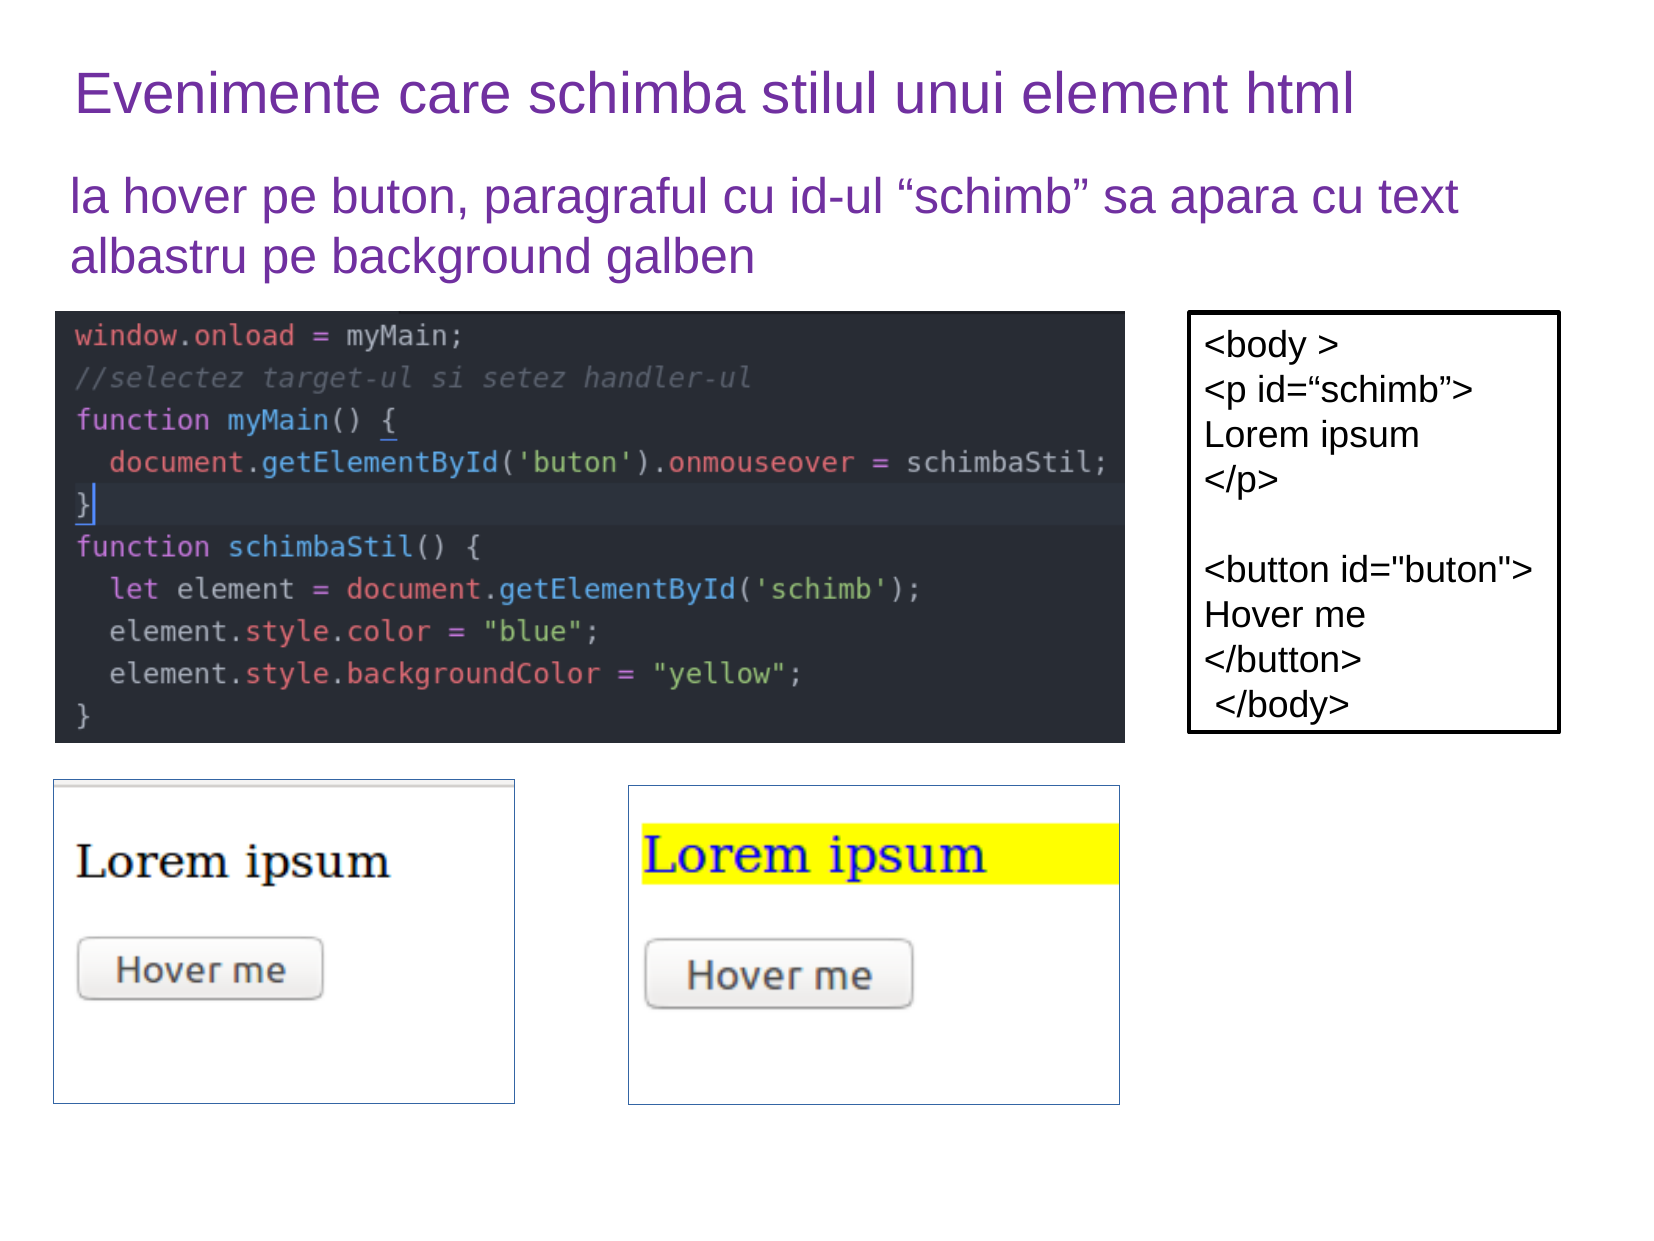

Evenimente care schimba stilul unui element html
la hover pe buton, paragraful cu id-ul “schimb” sa apara cu text albastru pe background galben
<body >
<p id=“schimb”>
Lorem ipsum
</p>
<button id="buton">
Hover me
</button>
 </body>